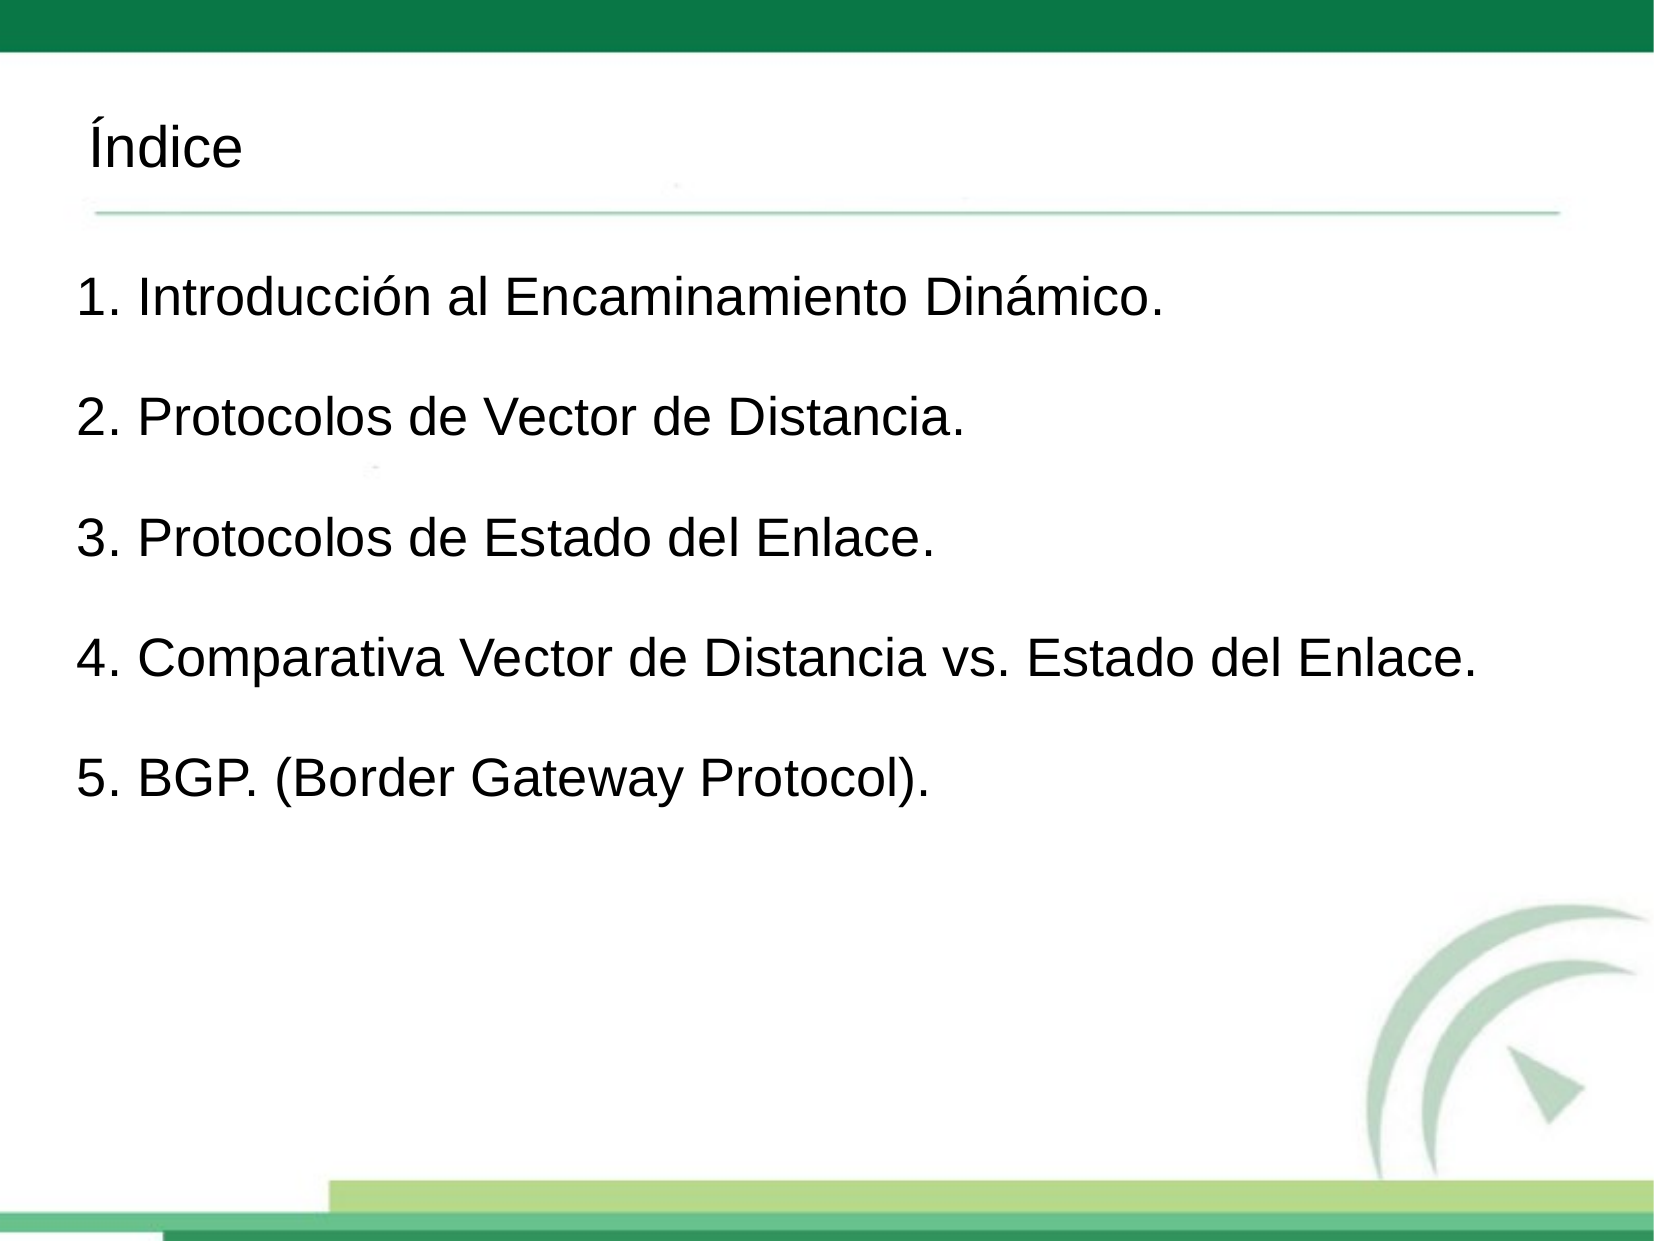

# Índice
1. Introducción al Encaminamiento Dinámico.
2. Protocolos de Vector de Distancia.
3. Protocolos de Estado del Enlace.
4. Comparativa Vector de Distancia vs. Estado del Enlace.
5. BGP. (Border Gateway Protocol).